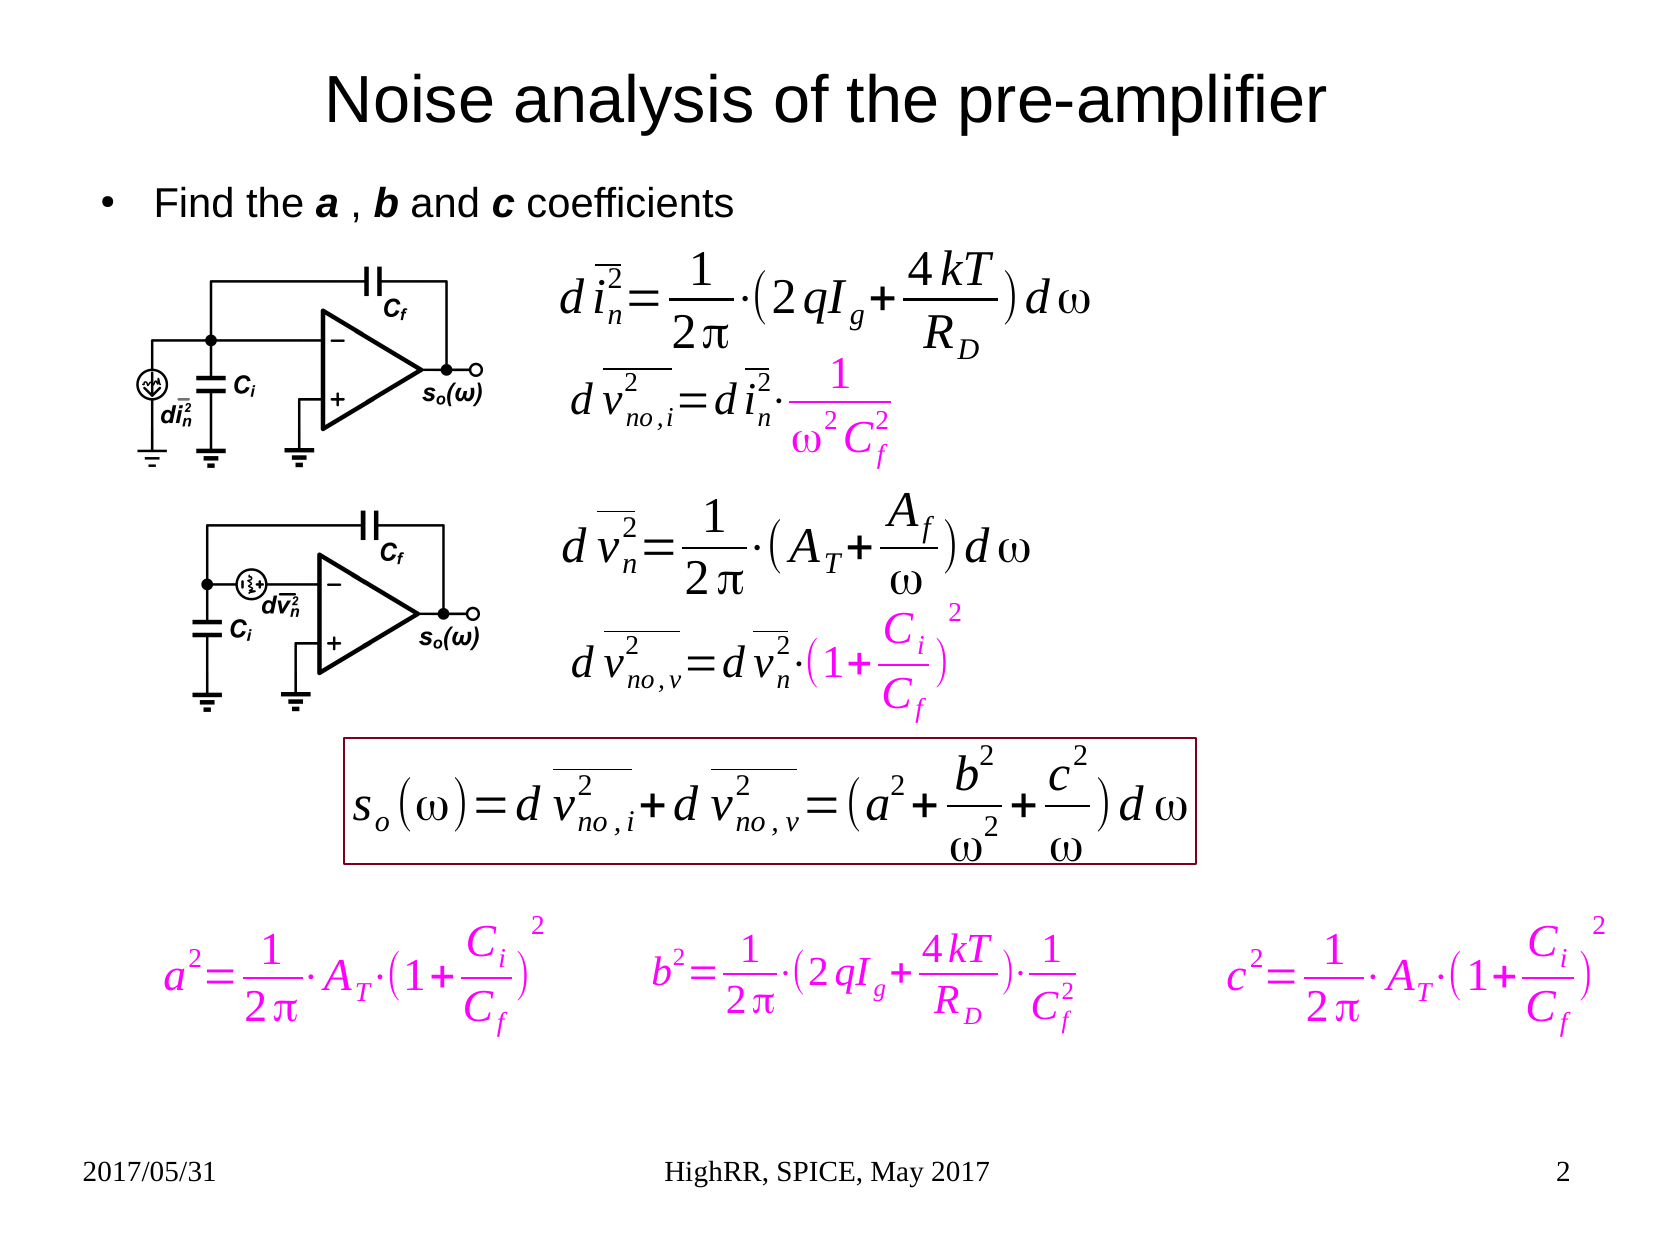

# Noise analysis of the pre-amplifier
Find the a , b and c coefficients
2017/05/31
HighRR, SPICE, May 2017
2